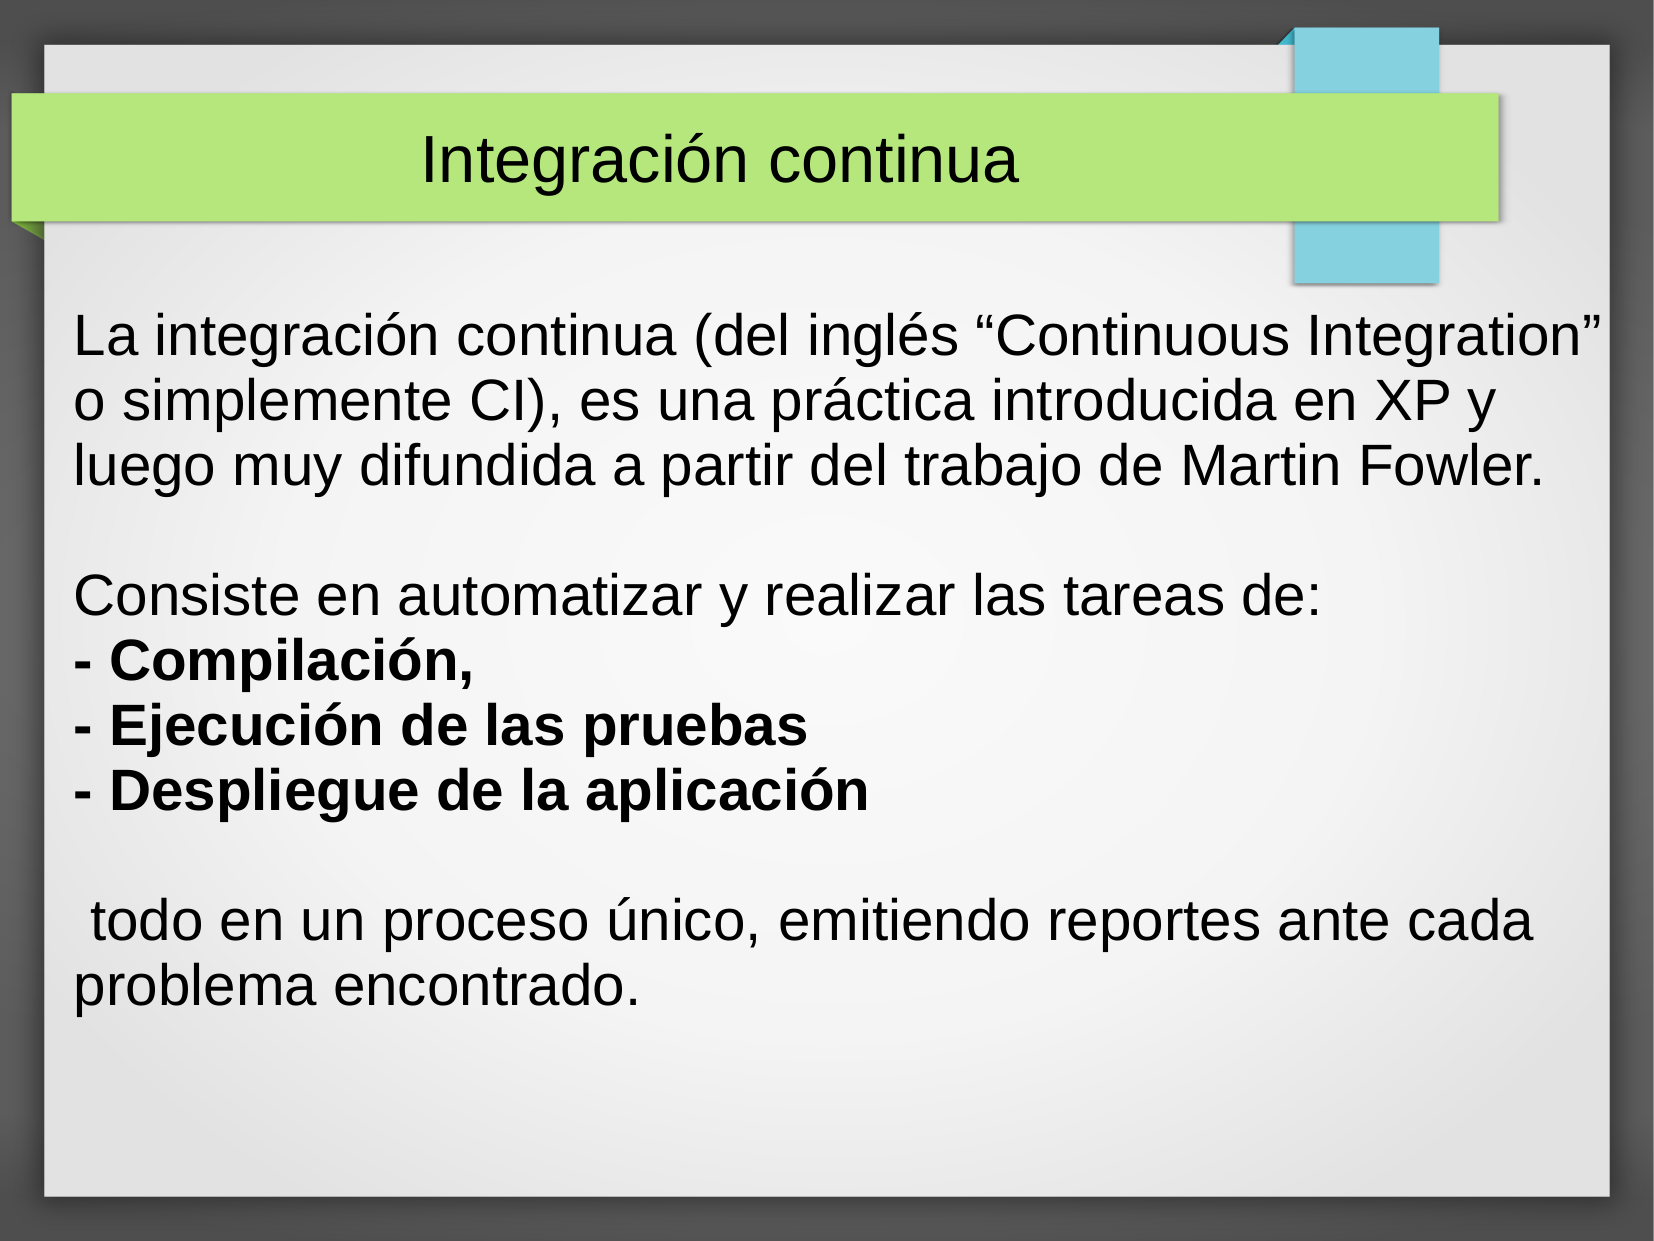

Integración continua
La integración continua (del inglés “Continuous Integration” o simplemente CI), es una práctica introducida en XP y luego muy difundida a partir del trabajo de Martin Fowler.
Consiste en automatizar y realizar las tareas de:
- Compilación,
- Ejecución de las pruebas
- Despliegue de la aplicación
 todo en un proceso único, emitiendo reportes ante cada problema encontrado.